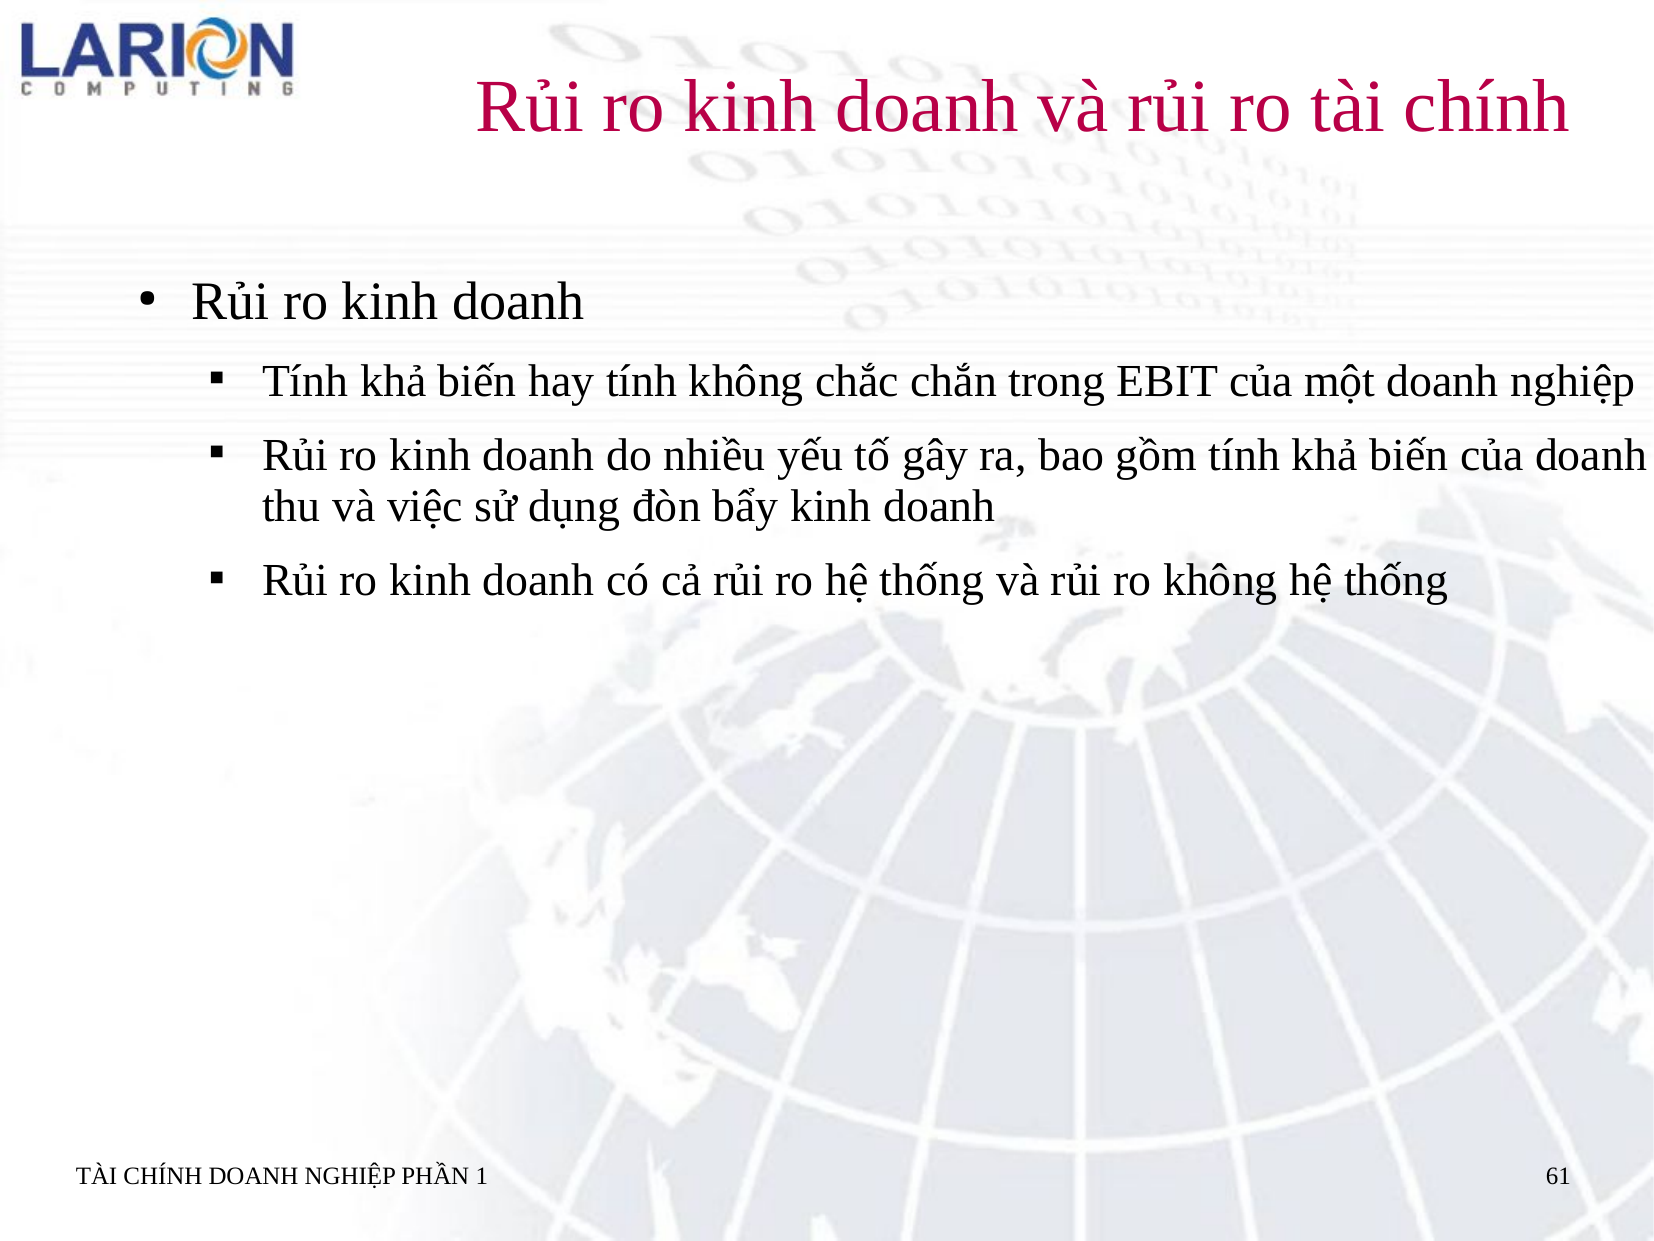

# Rủi ro kinh doanh và rủi ro tài chính
Rủi ro kinh doanh
Tính khả biến hay tính không chắc chắn trong EBIT của một doanh nghiệp
Rủi ro kinh doanh do nhiều yếu tố gây ra, bao gồm tính khả biến của doanh thu và việc sử dụng đòn bẩy kinh doanh
Rủi ro kinh doanh có cả rủi ro hệ thống và rủi ro không hệ thống
TÀI CHÍNH DOANH NGHIỆP PHẦN 1
61